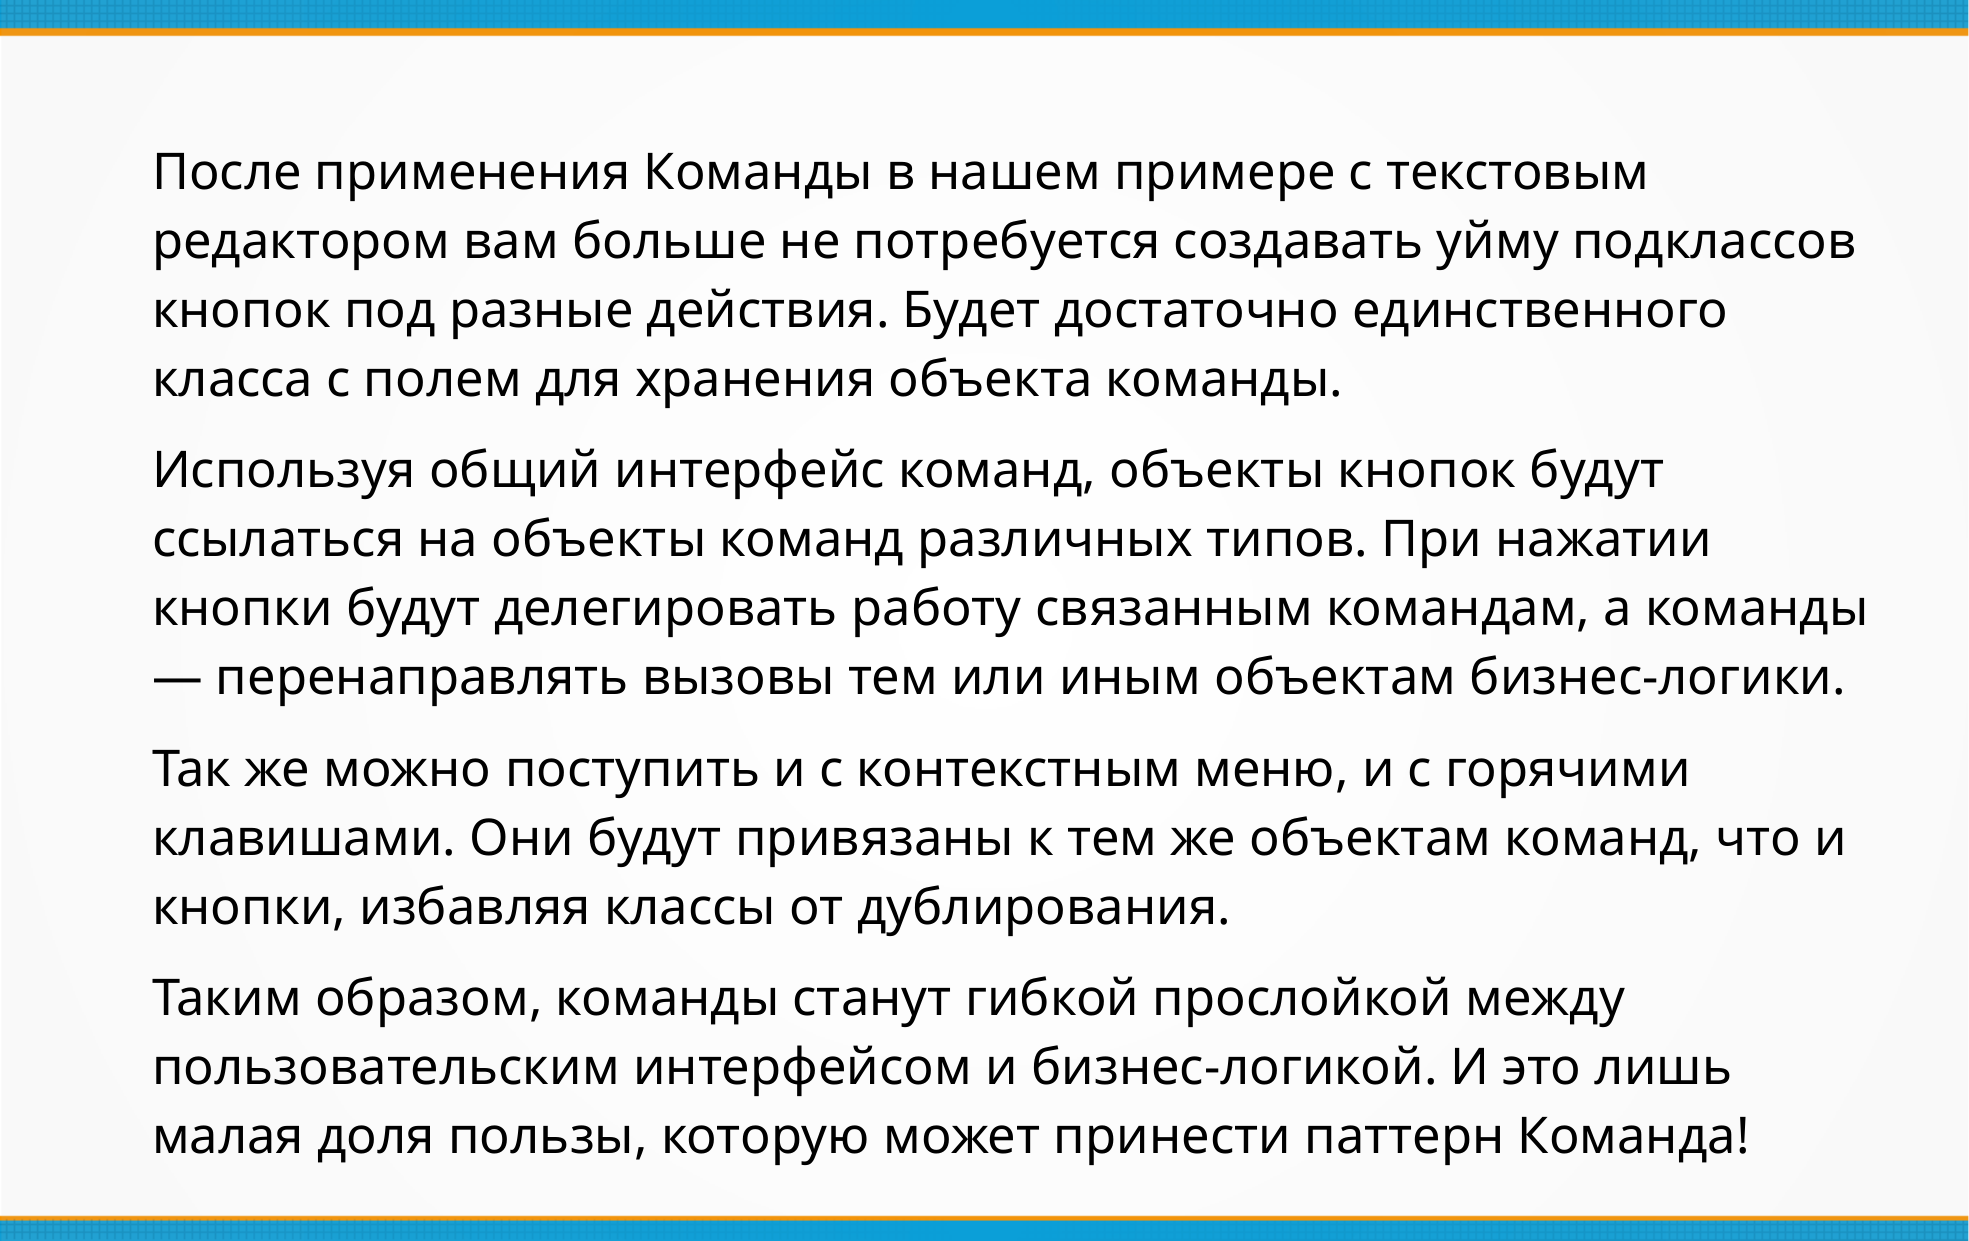

# После применения Команды в нашем примере с текстовым редактором вам больше не потребуется создавать уйму подклассов кнопок под разные действия. Будет достаточно единственного класса с полем для хранения объекта команды.
Используя общий интерфейс команд, объекты кнопок будут ссылаться на объекты команд различных типов. При нажатии кнопки будут делегировать работу связанным командам, а команды — перенаправлять вызовы тем или иным объектам бизнес-логики.
Так же можно поступить и с контекстным меню, и с горячими клавишами. Они будут привязаны к тем же объектам команд, что и кнопки, избавляя классы от дублирования.
Таким образом, команды станут гибкой прослойкой между пользовательским интерфейсом и бизнес-логикой. И это лишь малая доля пользы, которую может принести паттерн Команда!